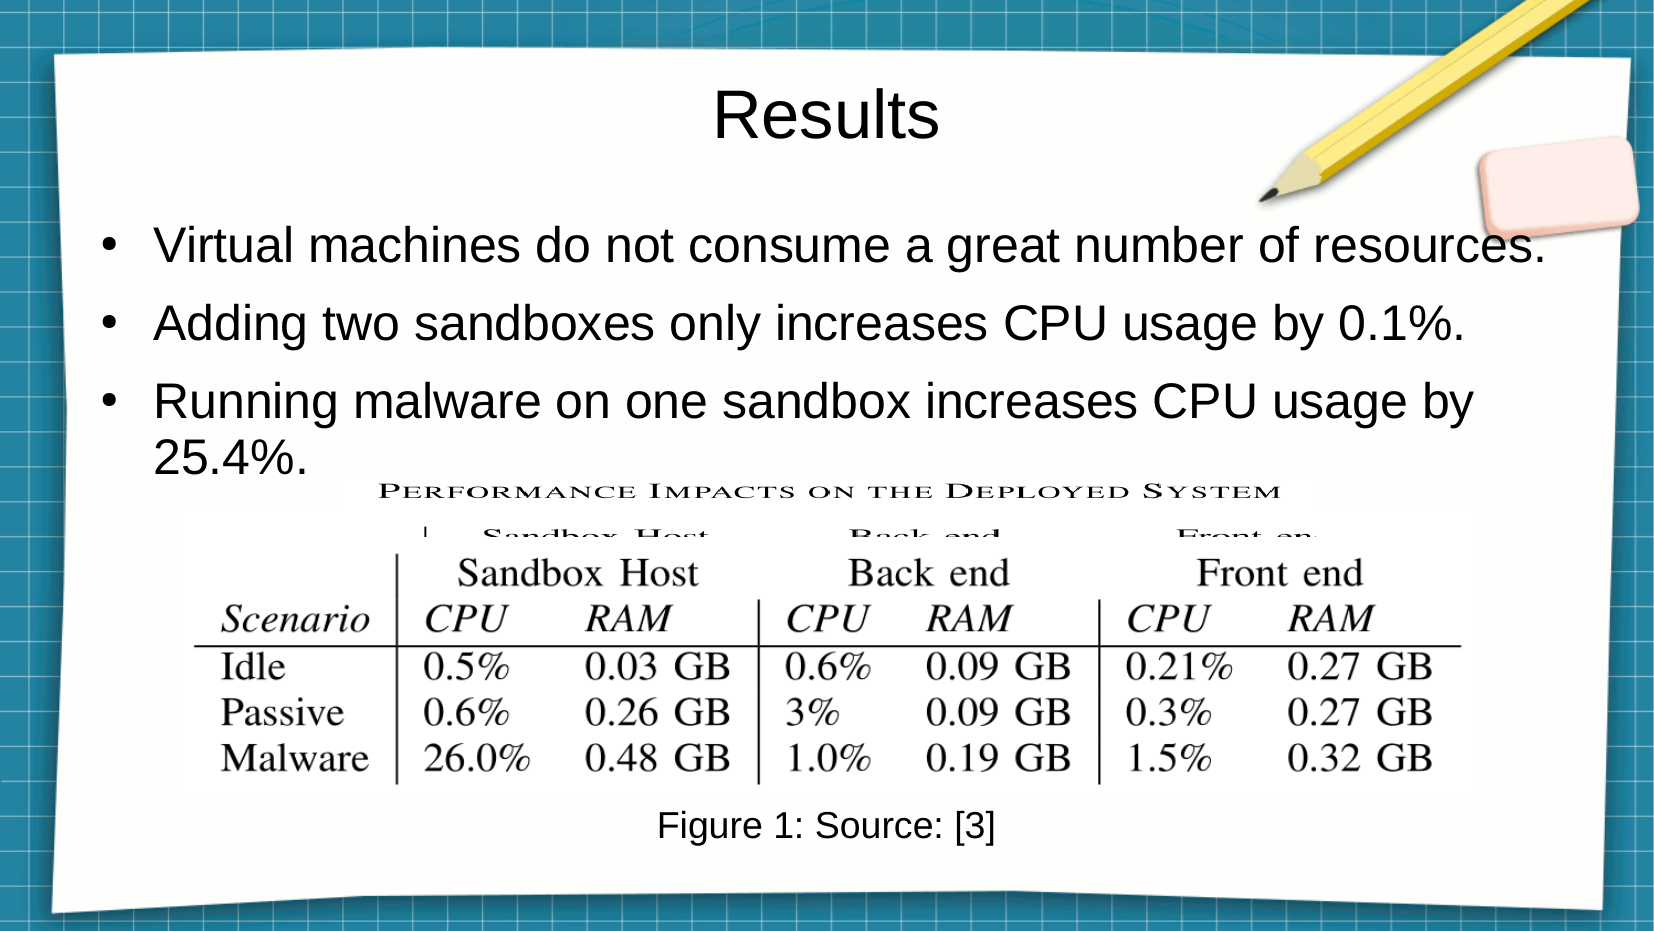

Results
# Virtual machines do not consume a great number of resources.
Adding two sandboxes only increases CPU usage by 0.1%.
Running malware on one sandbox increases CPU usage by 25.4%.
Figure 1: Source: [3]